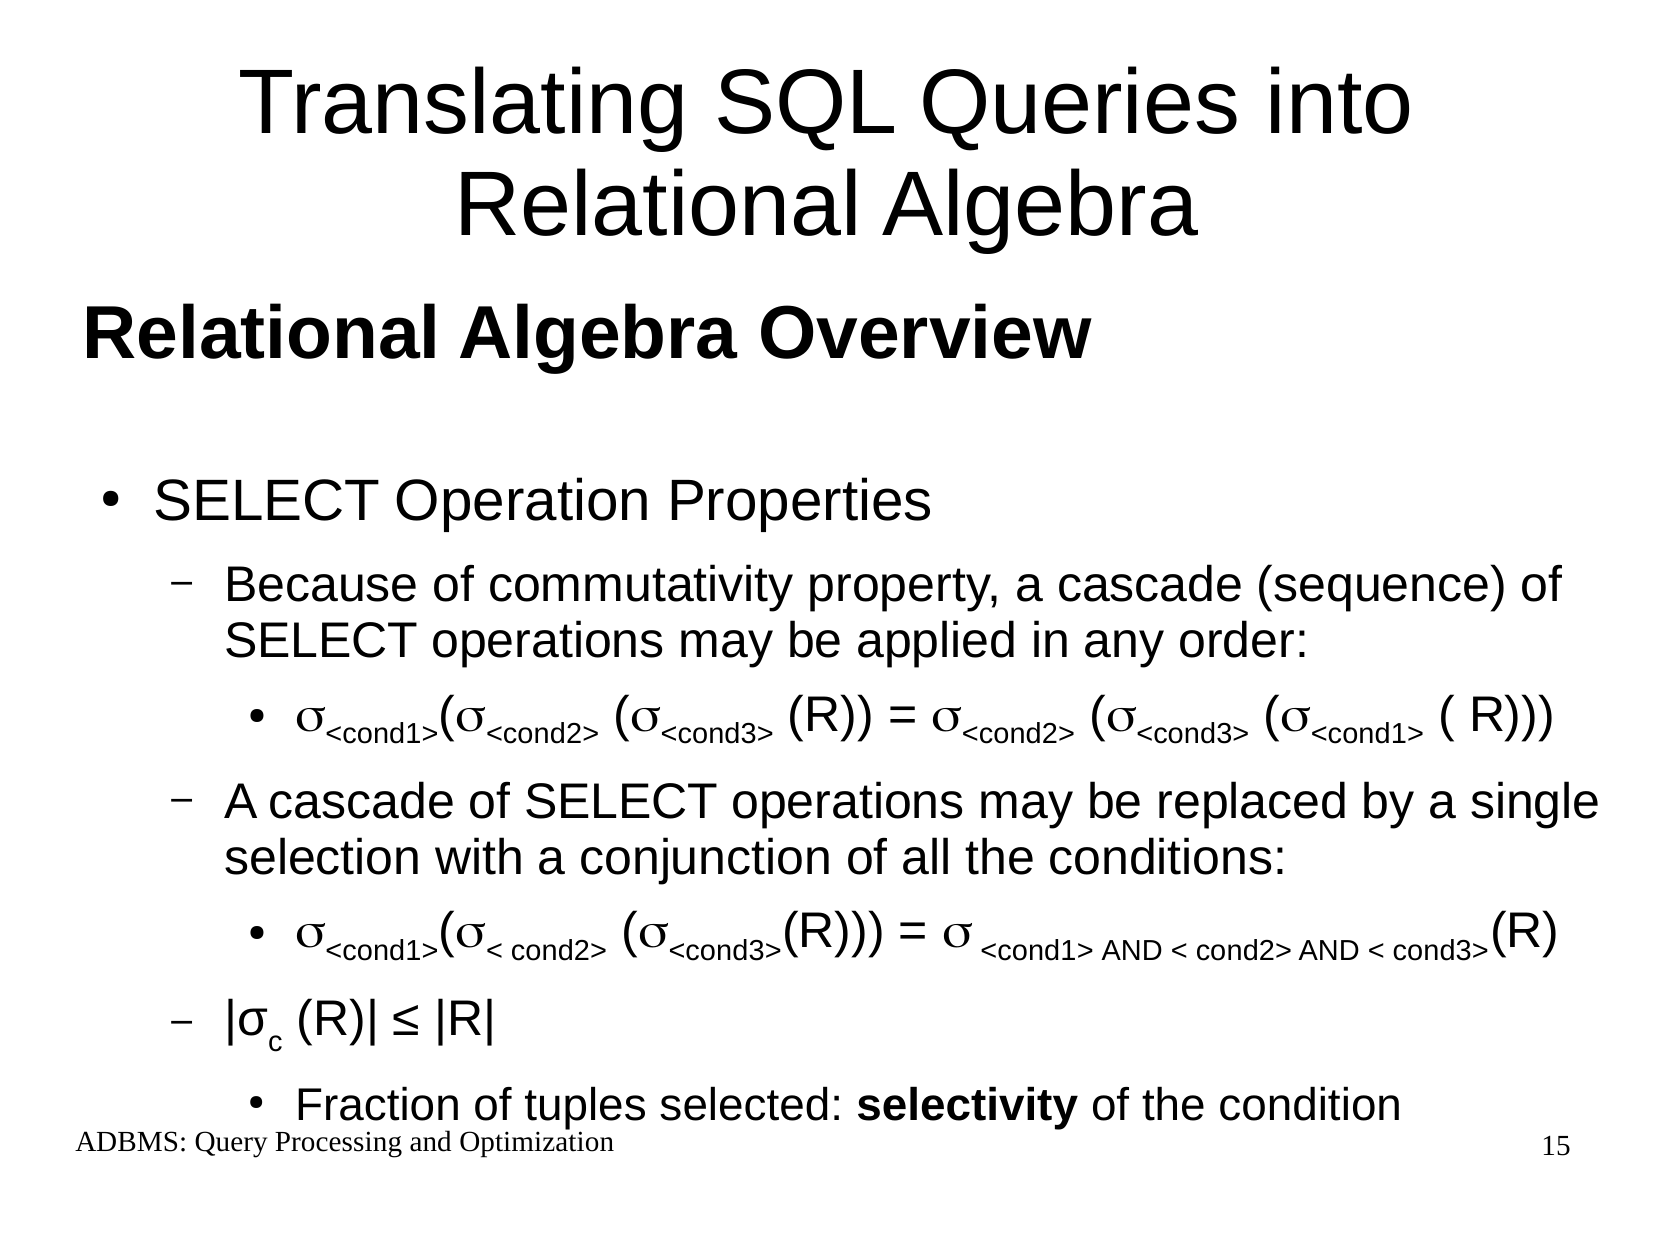

# Translating SQL Queries into Relational Algebra
Relational Algebra Overview
SELECT Operation Properties
Because of commutativity property, a cascade (sequence) of SELECT operations may be applied in any order:
<cond1>(<cond2> (<cond3> (R)) = <cond2> (<cond3> (<cond1> ( R)))
A cascade of SELECT operations may be replaced by a single selection with a conjunction of all the conditions:
<cond1>(< cond2> (<cond3>(R))) =  <cond1> AND < cond2> AND < cond3>(R)
|σc (R)| ≤ |R|
Fraction of tuples selected: selectivity of the condition